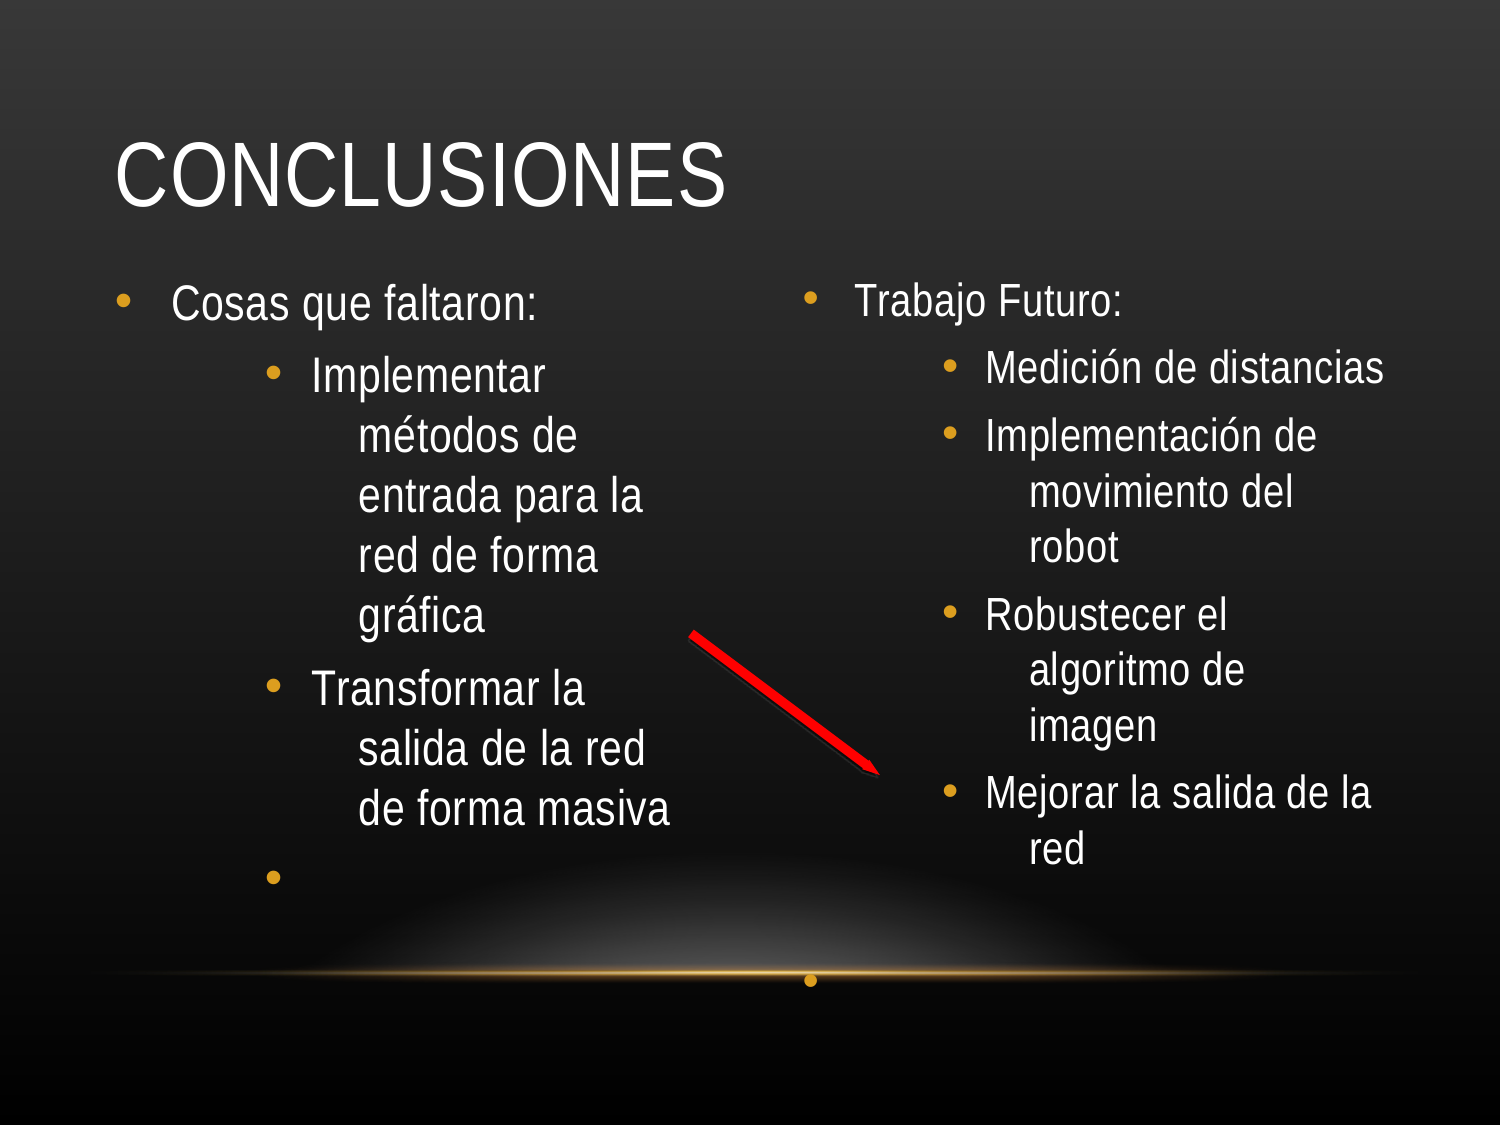

Conclusiones
# Cosas que faltaron:
Implementar métodos de entrada para la red de forma gráfica
Transformar la salida de la red de forma masiva
Trabajo Futuro:
Medición de distancias
Implementación de movimiento del robot
Robustecer el algoritmo de imagen
Mejorar la salida de la red